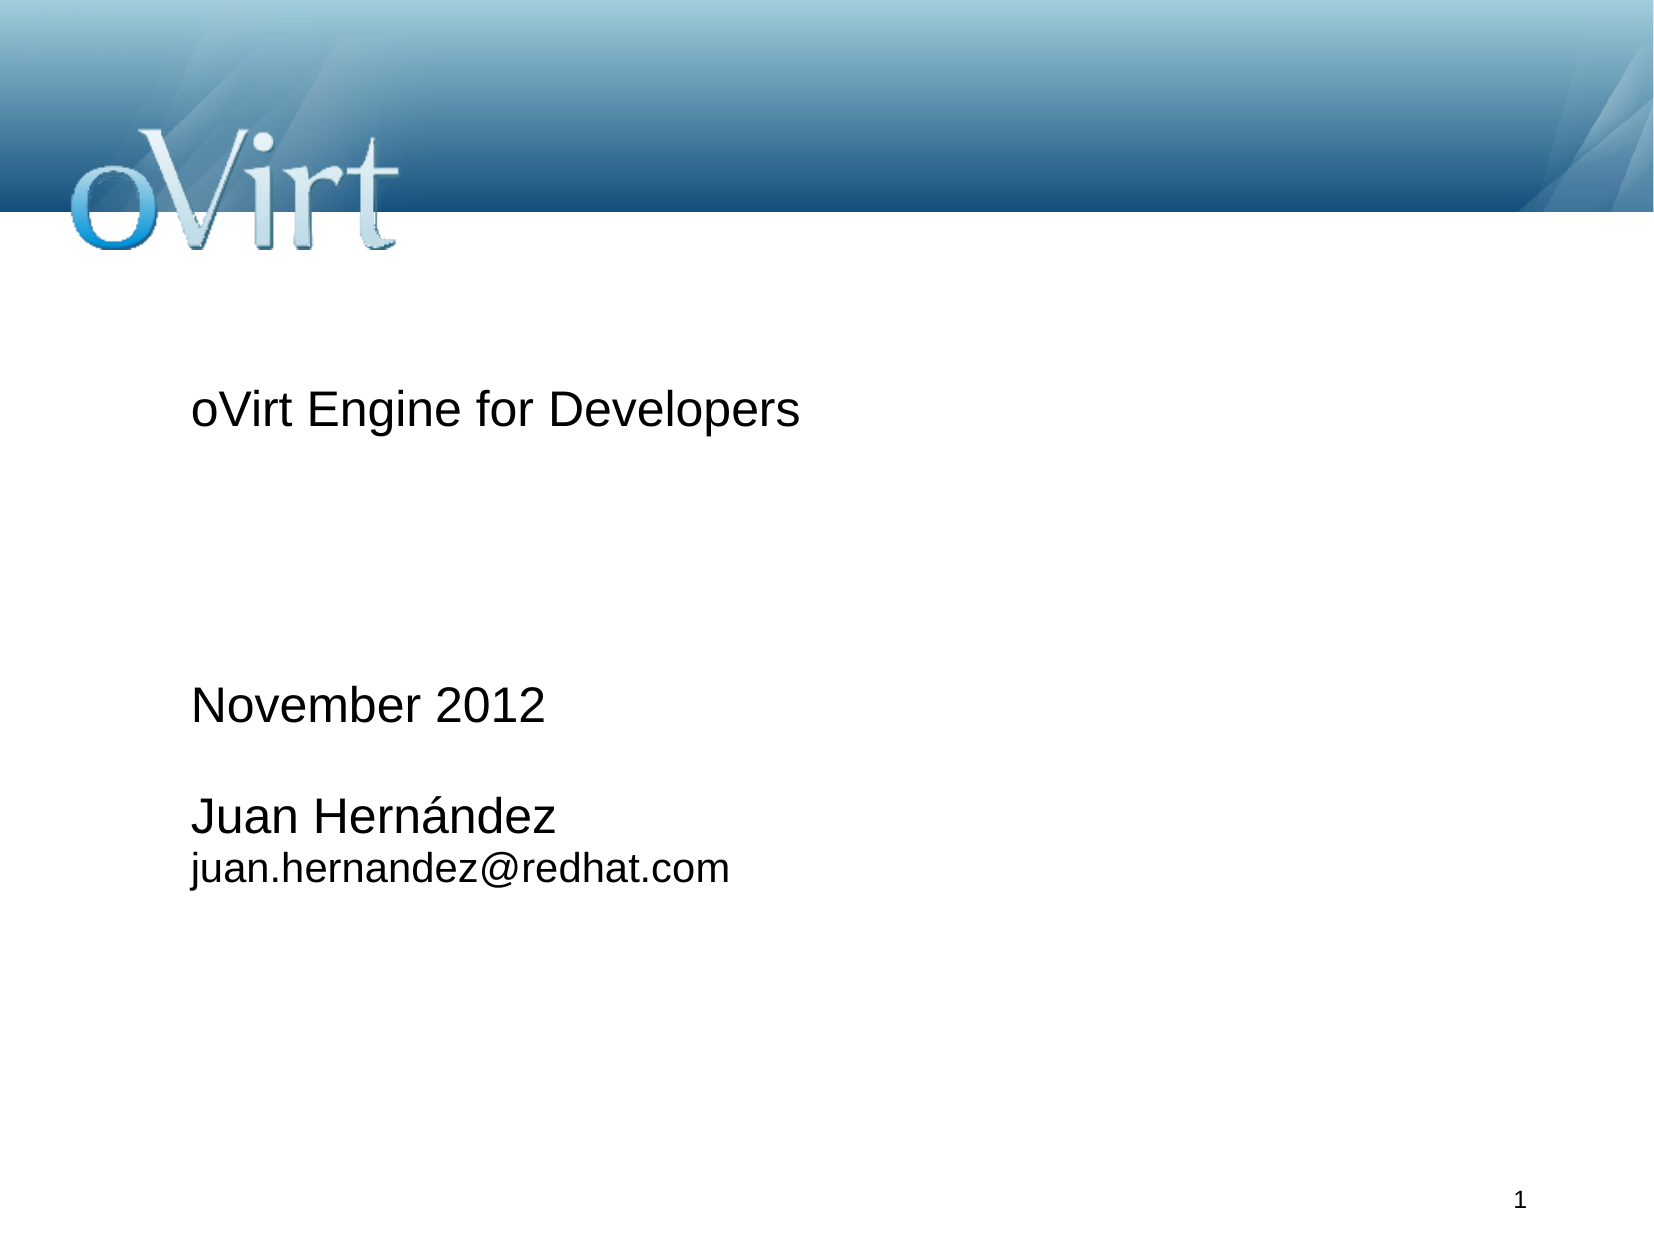

oVirt Engine for Developers
November 2012
Juan Hernández
juan.hernandez@redhat.com